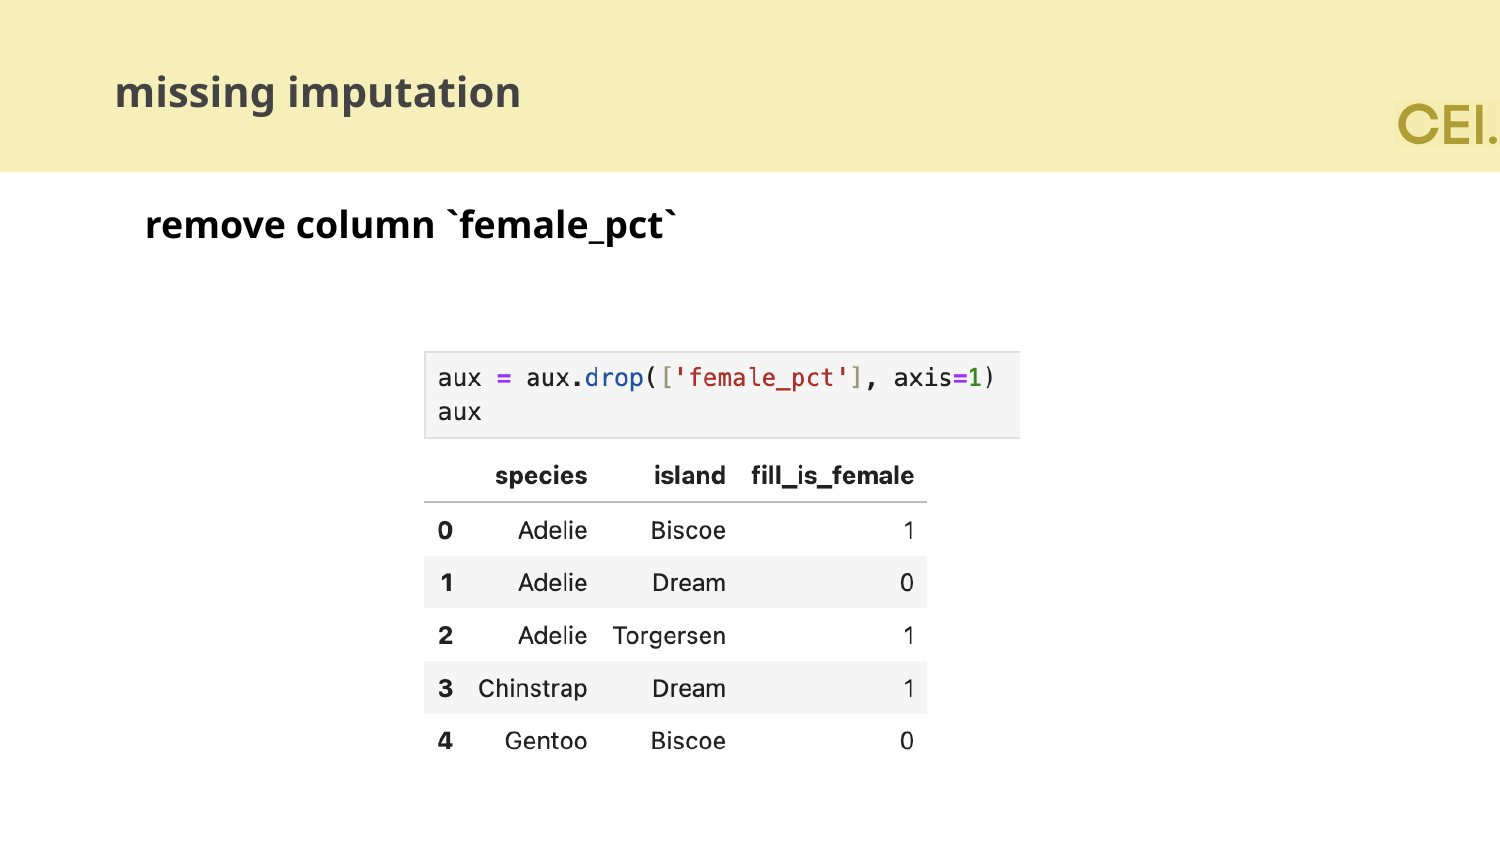

missing imputation
python if else statements
remove column `female_pct`